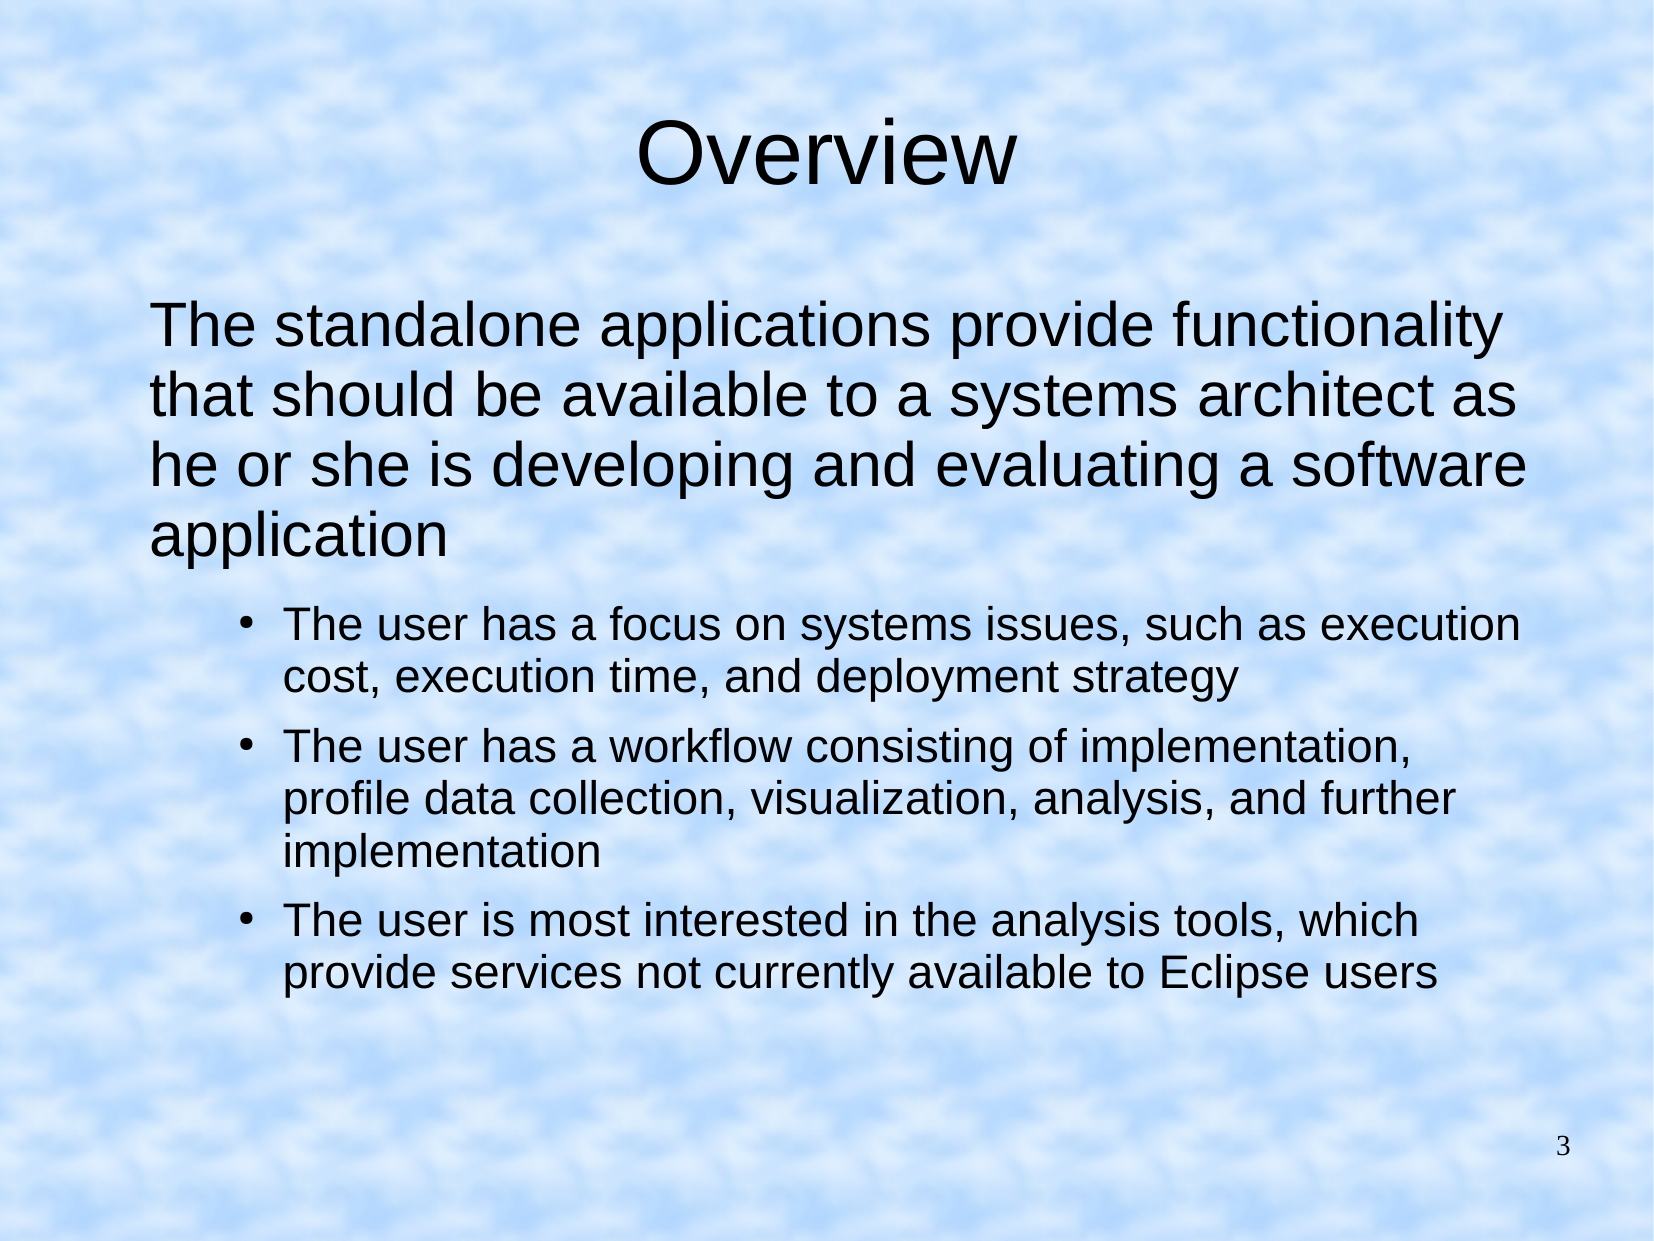

# Overview
The standalone applications provide functionality that should be available to a systems architect as he or she is developing and evaluating a software application
The user has a focus on systems issues, such as execution cost, execution time, and deployment strategy
The user has a workflow consisting of implementation, profile data collection, visualization, analysis, and further implementation
The user is most interested in the analysis tools, which provide services not currently available to Eclipse users
3